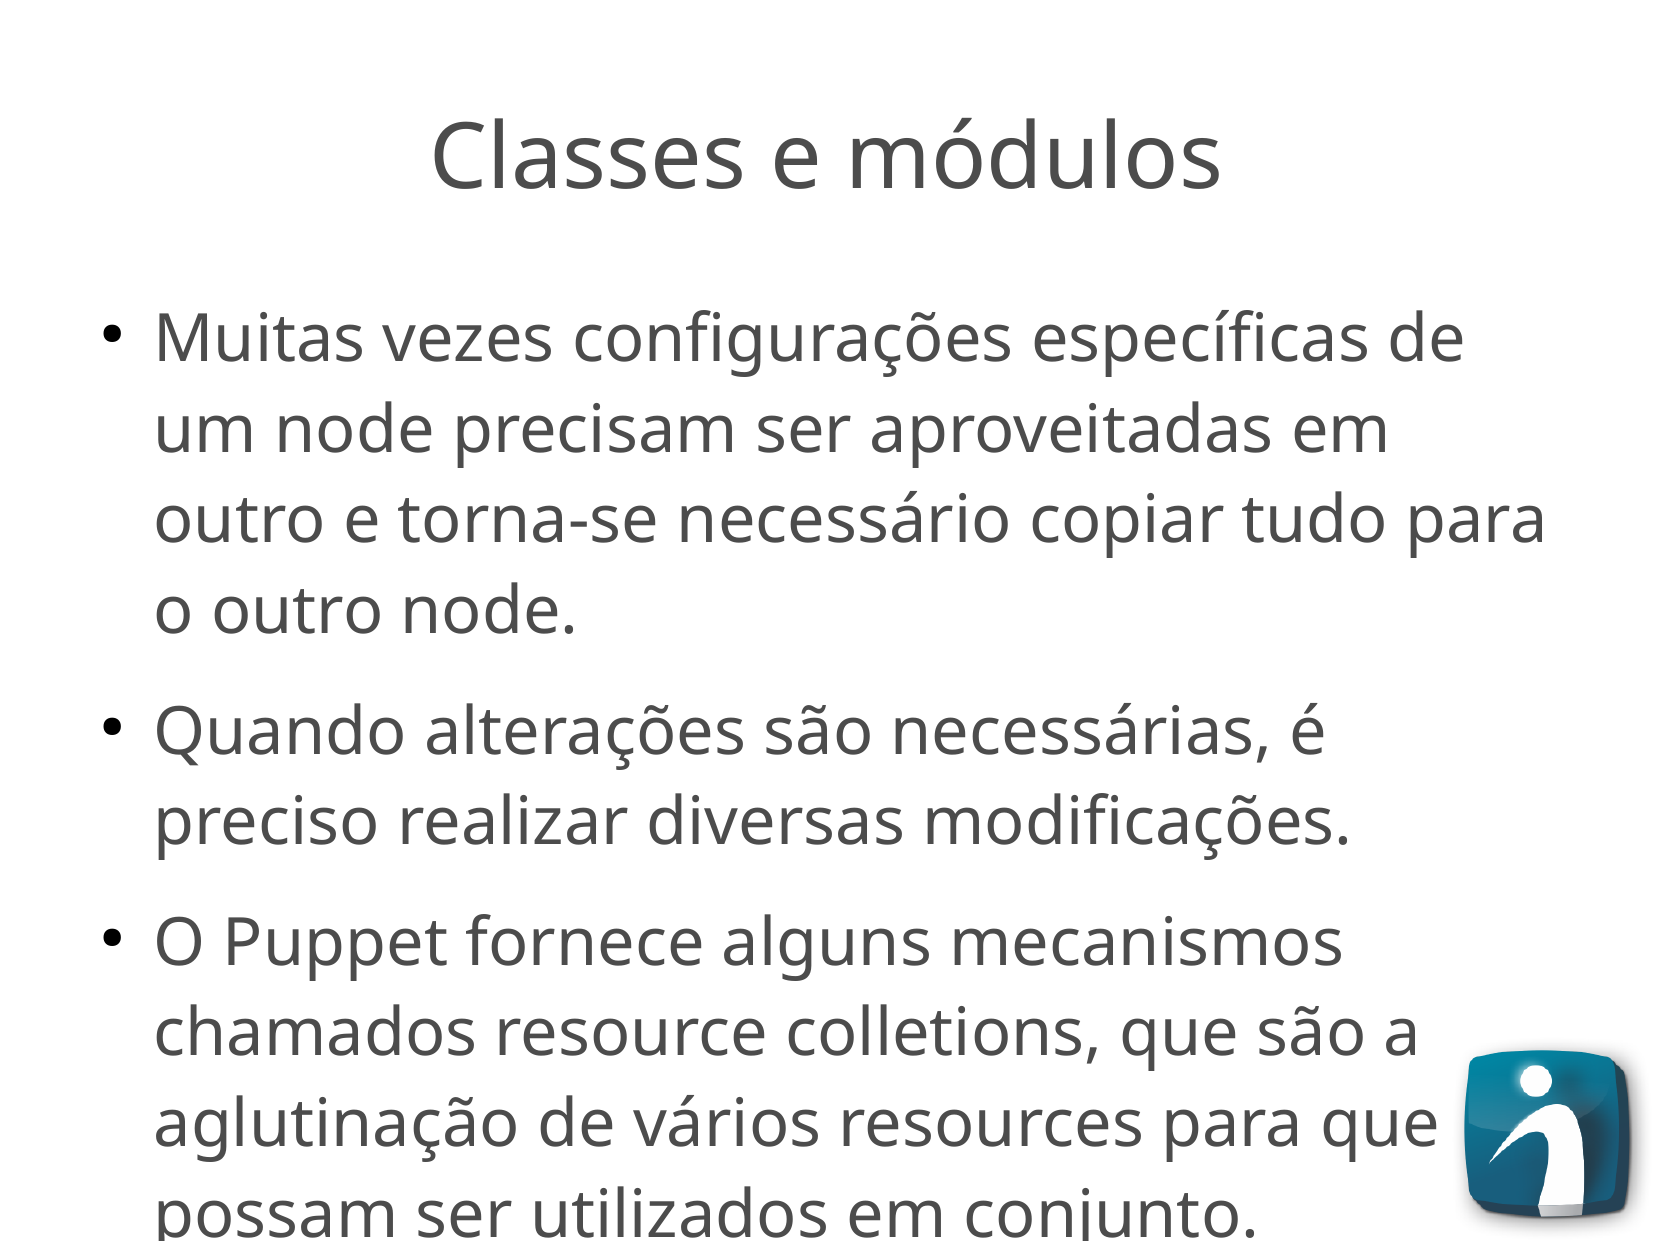

# Classes e módulos
Muitas vezes configurações específicas de um node precisam ser aproveitadas em outro e torna-se necessário copiar tudo para o outro node.
Quando alterações são necessárias, é preciso realizar diversas modificações.
O Puppet fornece alguns mecanismos chamados resource colletions, que são a aglutinação de vários resources para que possam ser utilizados em conjunto.